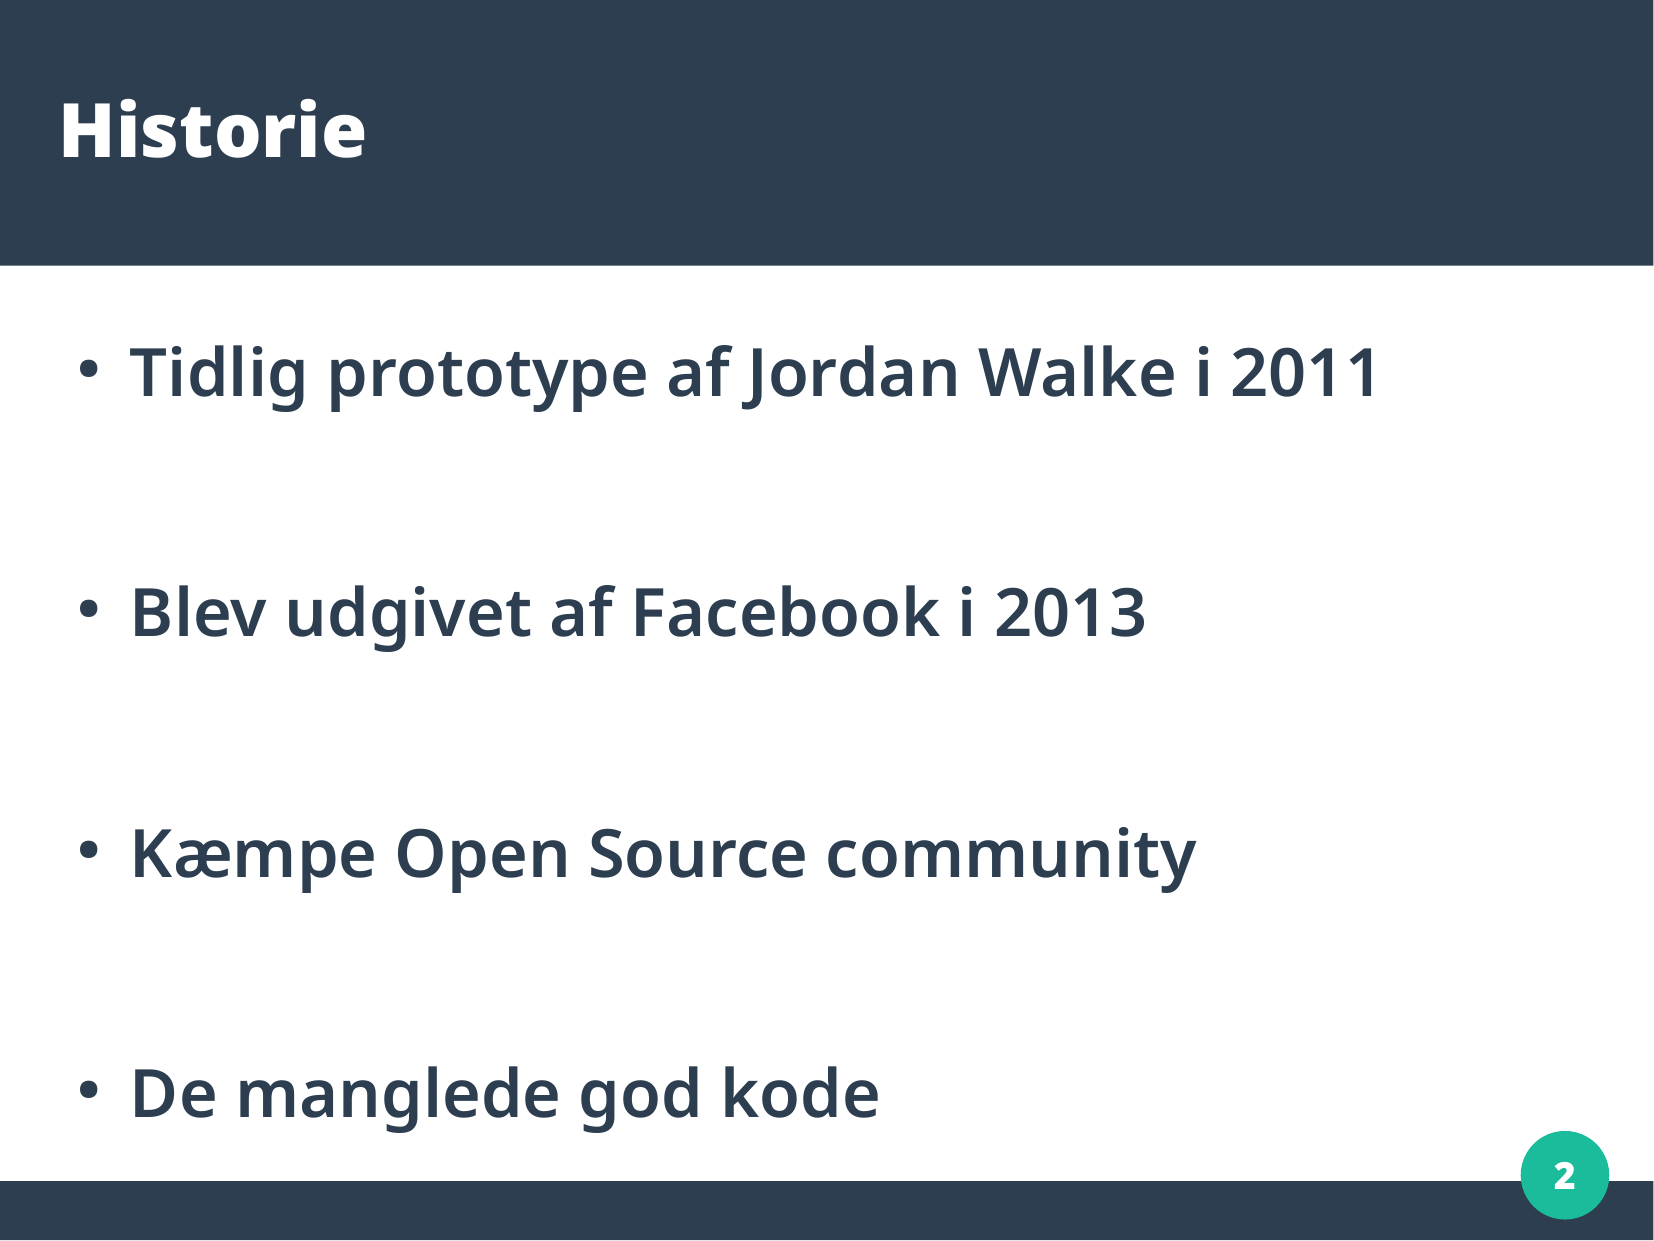

# Historie
Tidlig prototype af Jordan Walke i 2011
Blev udgivet af Facebook i 2013
Kæmpe Open Source community
De manglede god kode
2